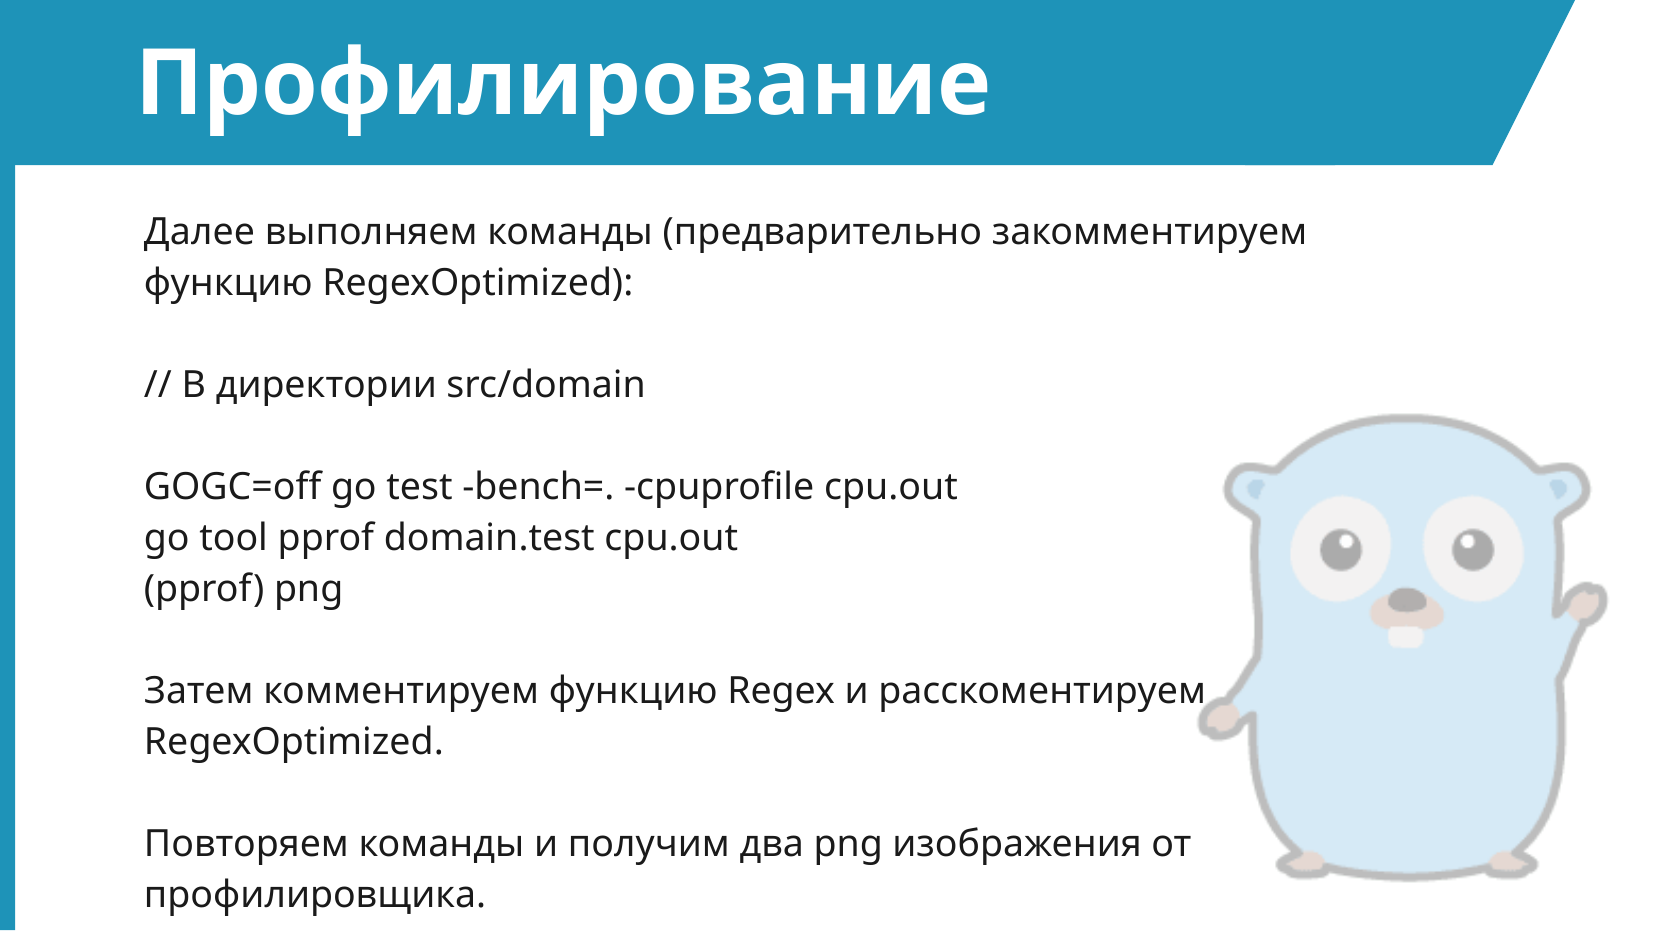

# Профилирование
Далее выполняем команды (предварительно закомментируем функцию RegexOptimized):
// В директории src/domain
GOGC=off go test -bench=. -cpuprofile cpu.out
go tool pprof domain.test cpu.out
(pprof) png
Затем комментируем функцию Regex и расскоментируем RegexOptimized.
Повторяем команды и получим два png изображения от профилировщика.